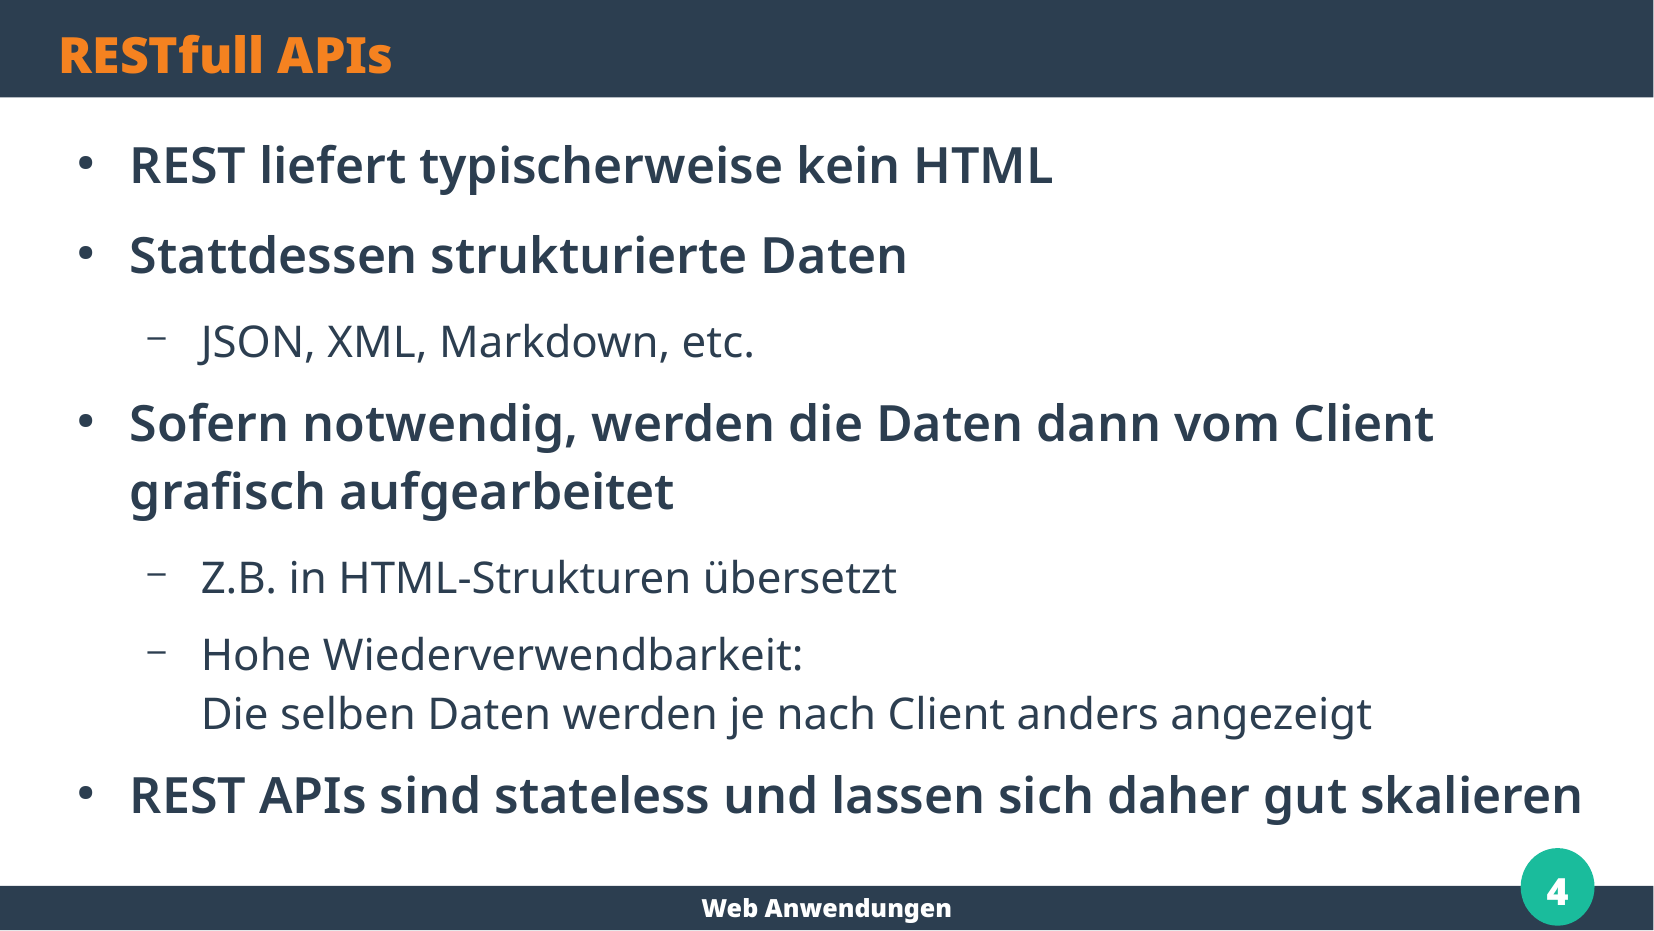

# RESTfull APIs
REST liefert typischerweise kein HTML
Stattdessen strukturierte Daten
JSON, XML, Markdown, etc.
Sofern notwendig, werden die Daten dann vom Client grafisch aufgearbeitet
Z.B. in HTML-Strukturen übersetzt
Hohe Wiederverwendbarkeit:
Die selben Daten werden je nach Client anders angezeigt
REST APIs sind stateless und lassen sich daher gut skalieren
4